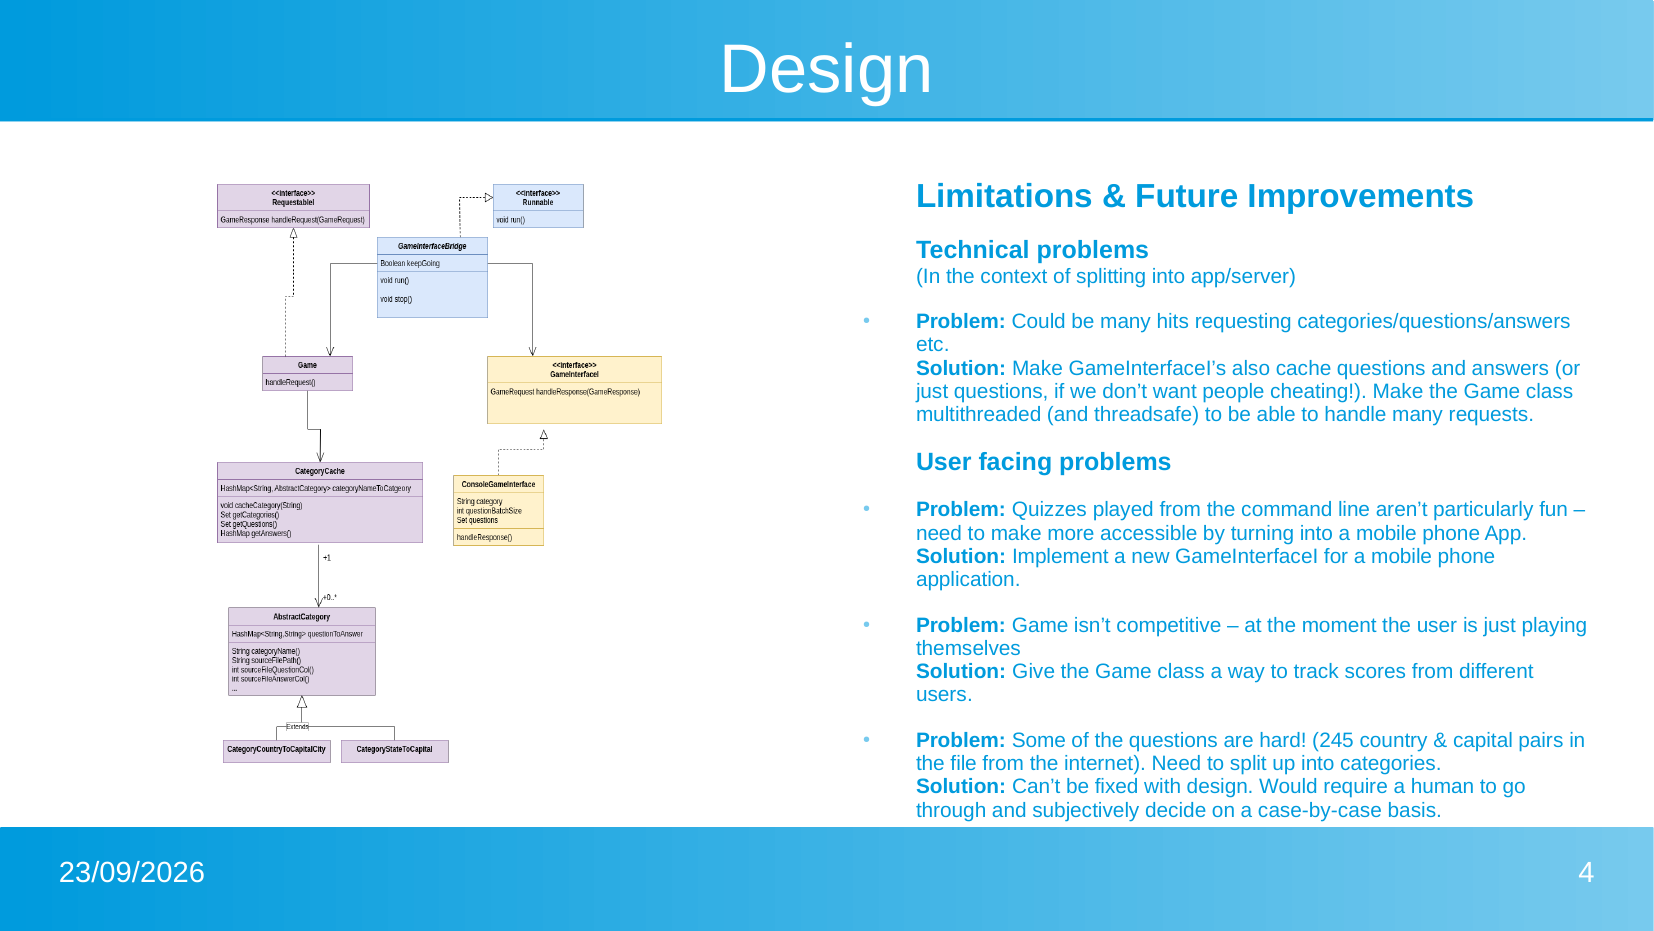

Design
# Limitations & Future Improvements
Technical problems
(In the context of splitting into app/server)
Problem: Could be many hits requesting categories/questions/answers etc.
Solution: Make GameInterfaceI’s also cache questions and answers (or just questions, if we don’t want people cheating!). Make the Game class multithreaded (and threadsafe) to be able to handle many requests.
User facing problems
Problem: Quizzes played from the command line aren’t particularly fun – need to make more accessible by turning into a mobile phone App.
Solution: Implement a new GameInterfaceI for a mobile phone application.
Problem: Game isn’t competitive – at the moment the user is just playing themselves
Solution: Give the Game class a way to track scores from different users.
Problem: Some of the questions are hard! (245 country & capital pairs in the file from the internet). Need to split up into categories.
Solution: Can’t be fixed with design. Would require a human to go through and subjectively decide on a case-by-case basis.
4